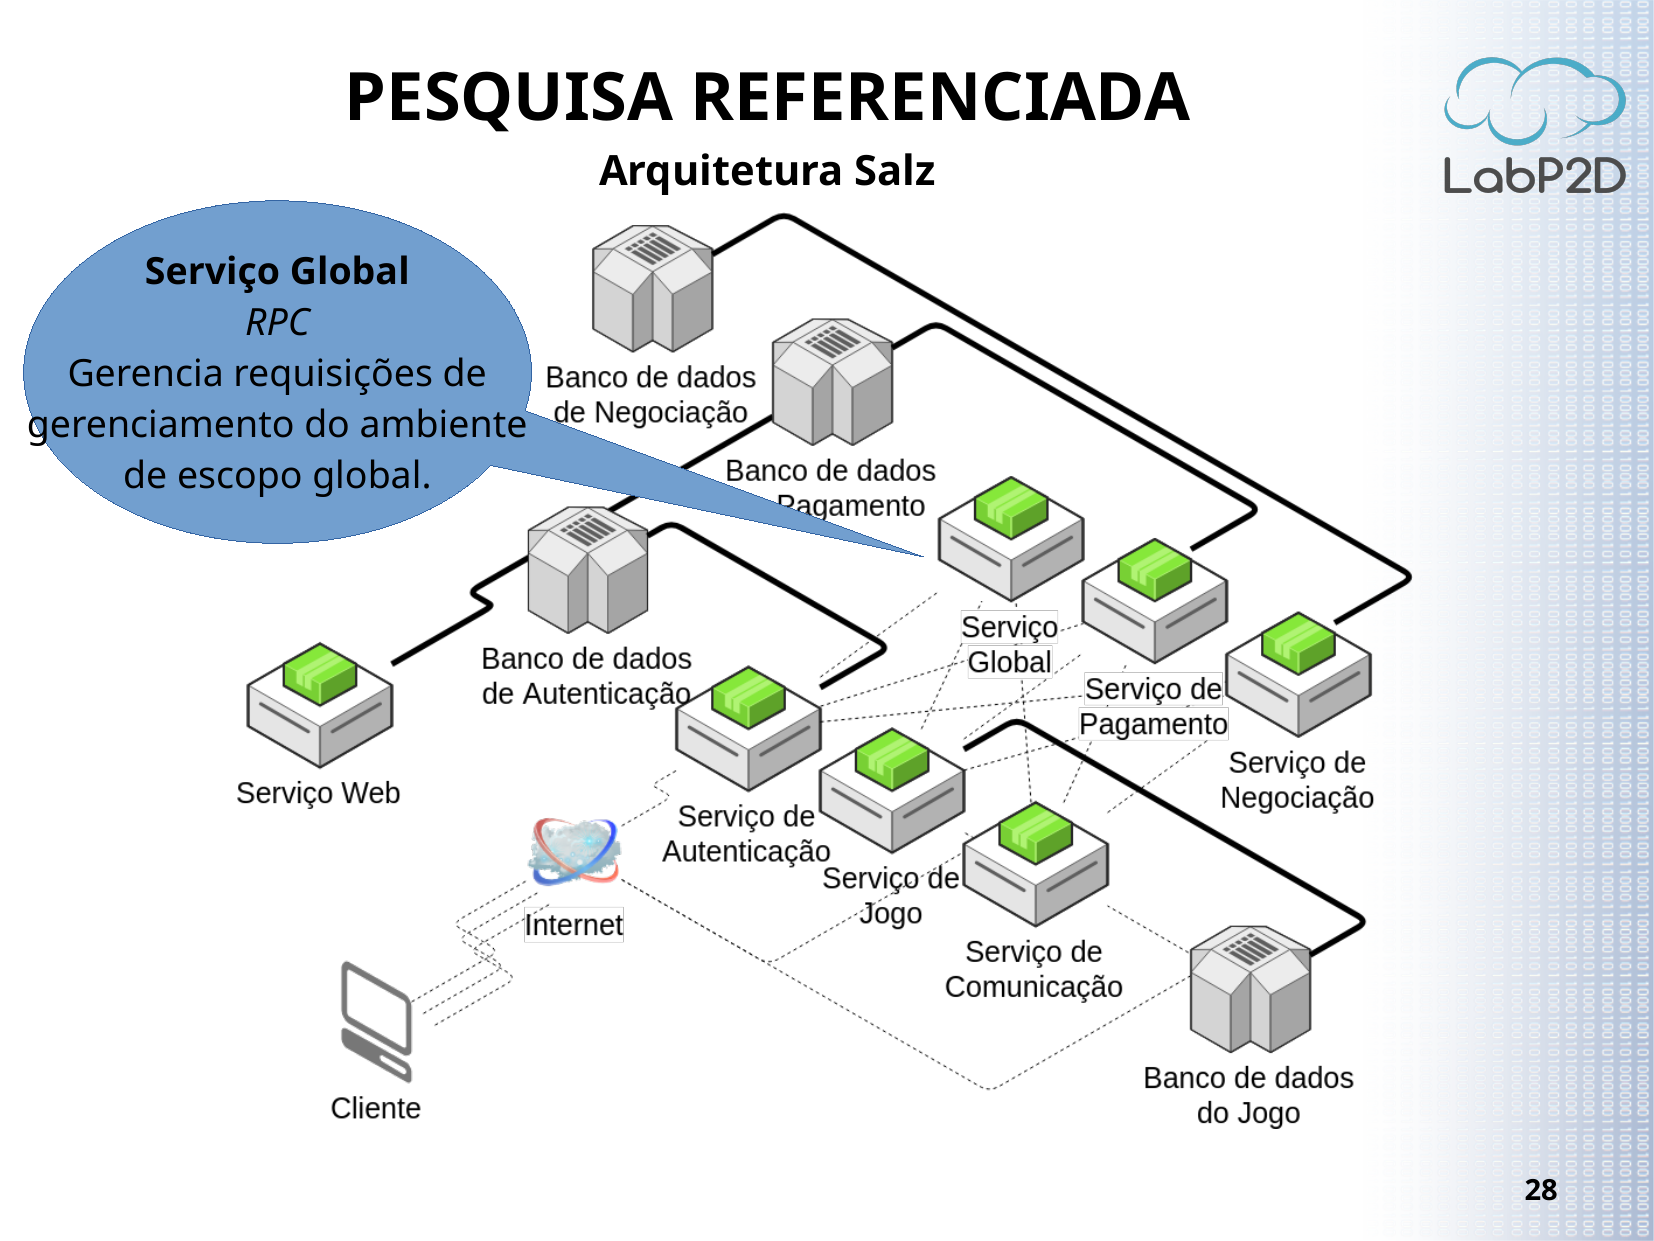

# PESQUISA REFERENCIADA Arquitetura Salz
Serviço Global
RPC
Gerencia requisições de
gerenciamento do ambiente
de escopo global.
28